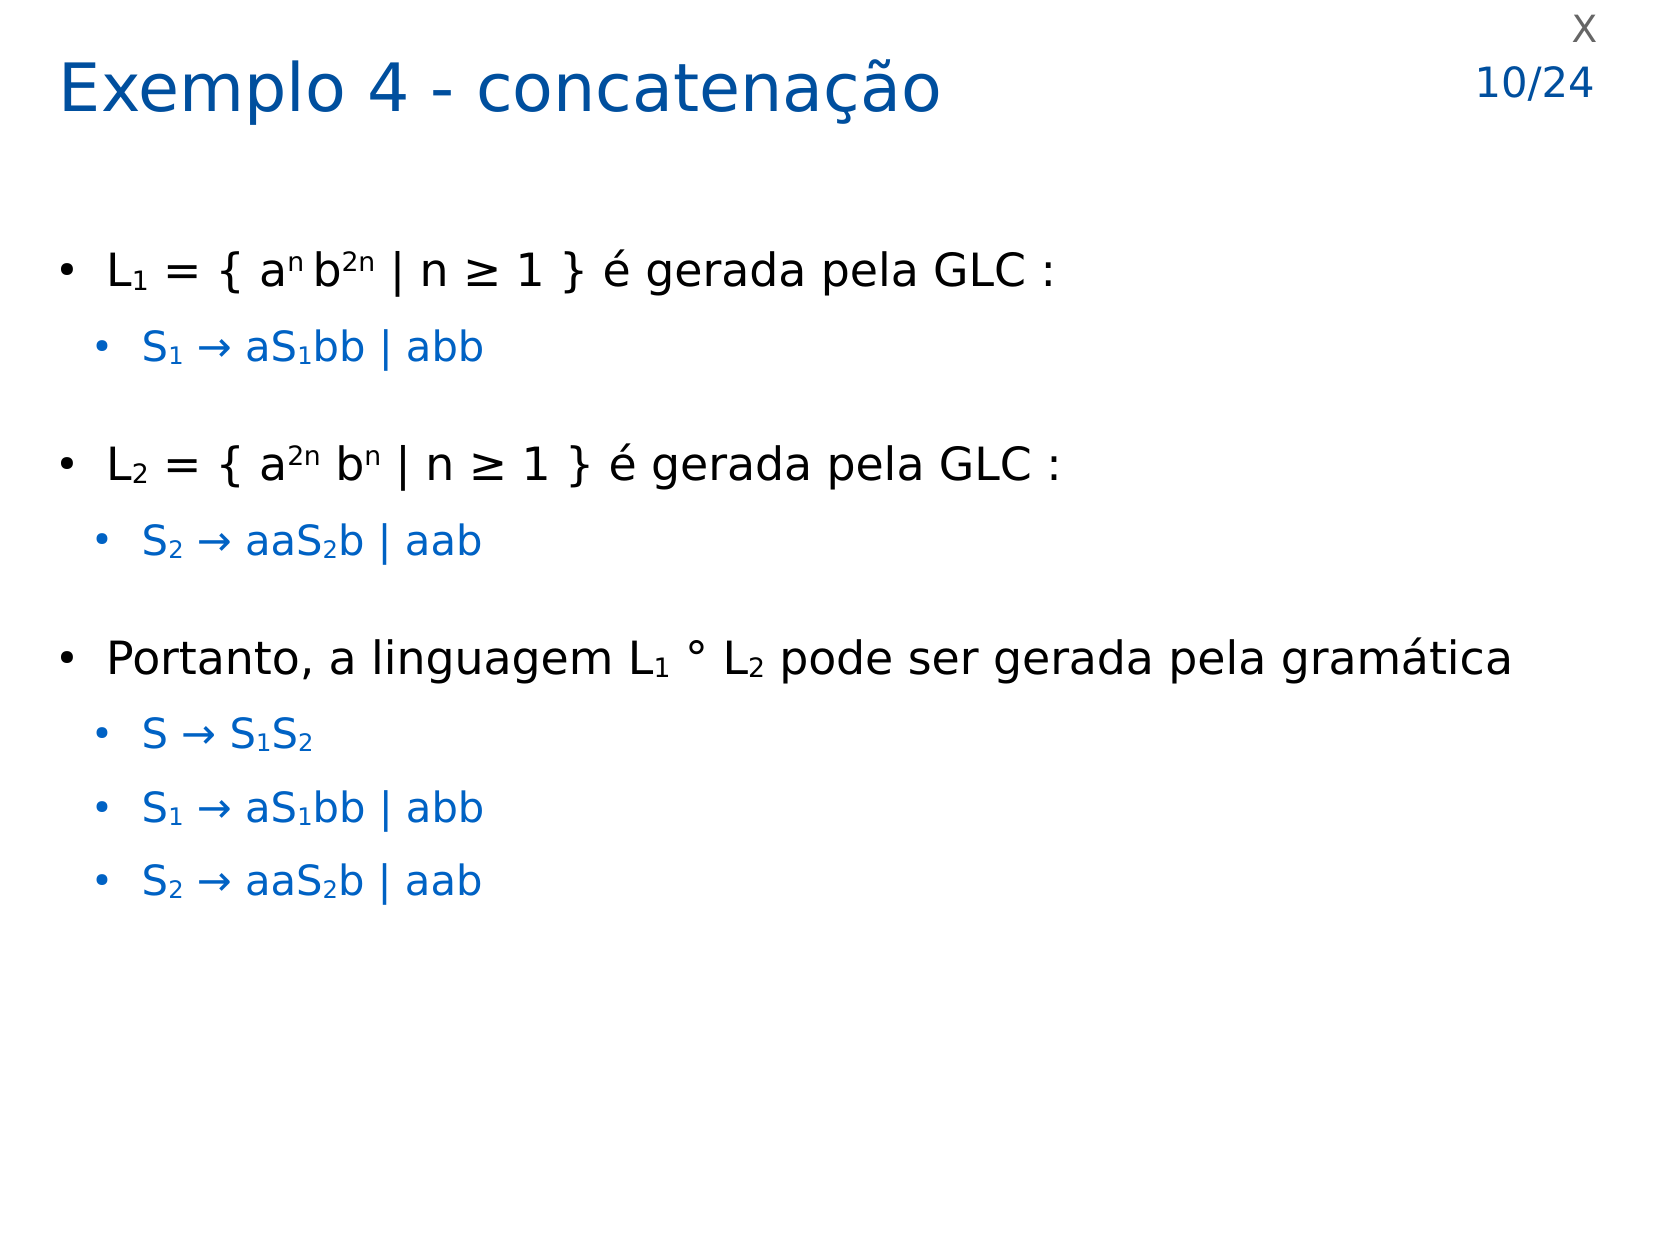

X
# Exemplo 4 - concatenação
10
L1 = { an b2n | n ≥ 1 } é gerada pela GLC :
S1 → aS1bb | abb
L2 = { a2n bn | n ≥ 1 } é gerada pela GLC :
S2 → aaS2b | aab
Portanto, a linguagem L1 ° L2 pode ser gerada pela gramática
S → S1S2
S1 → aS1bb | abb
S2 → aaS2b | aab